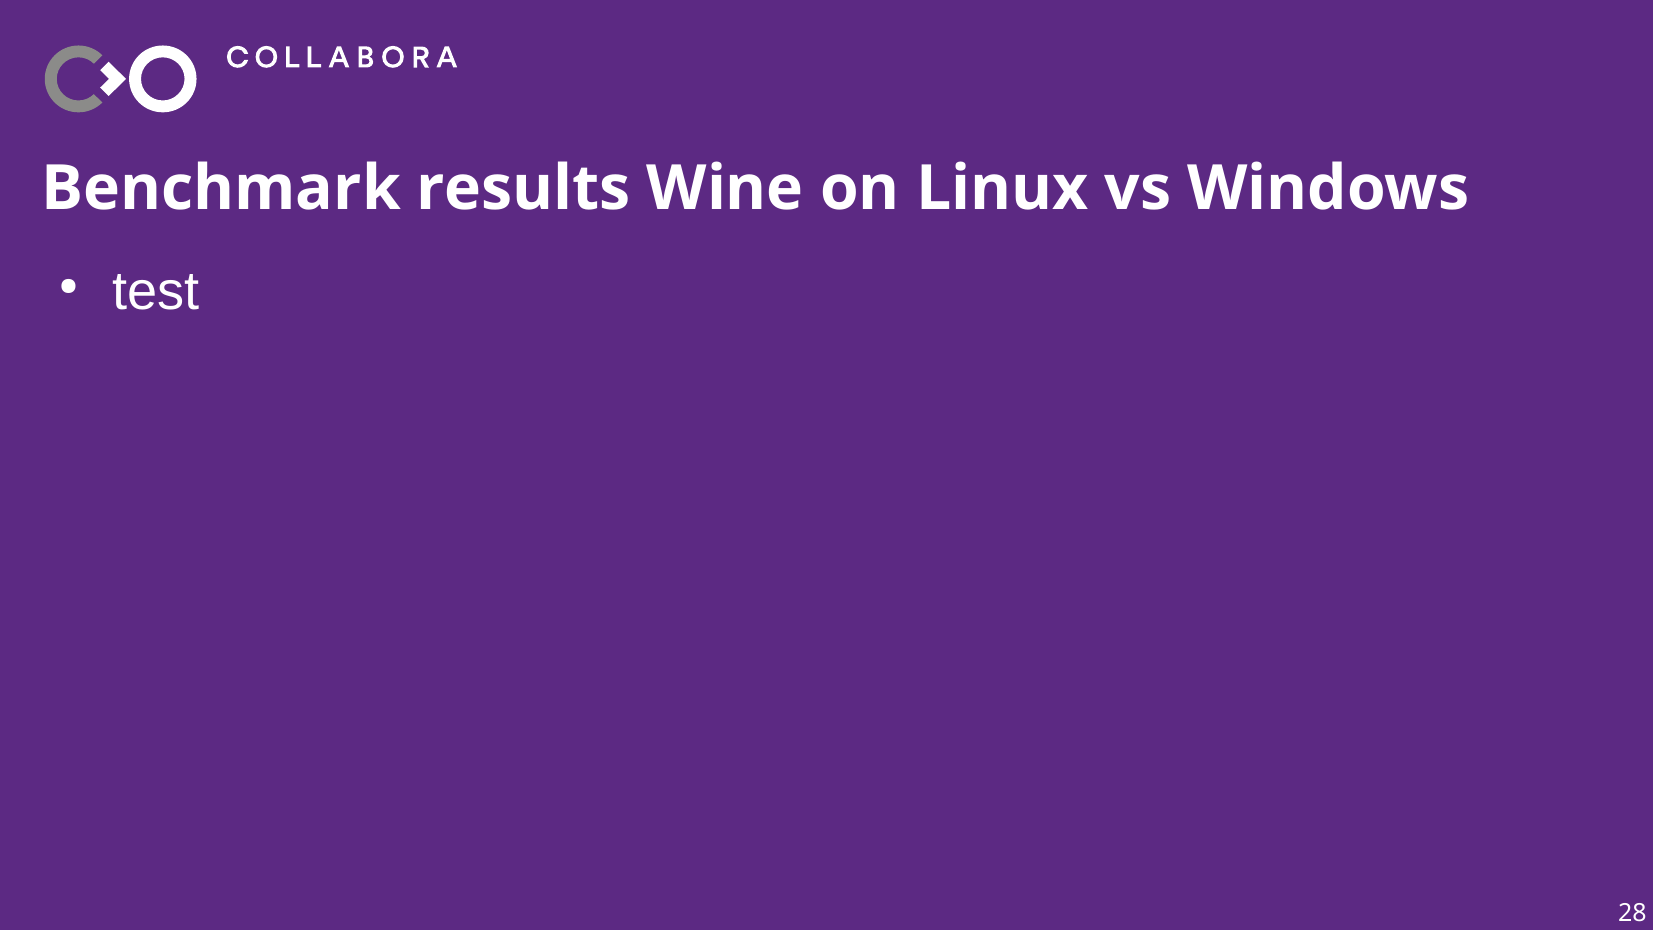

# Benchmark results Wine on Linux vs Windows
test